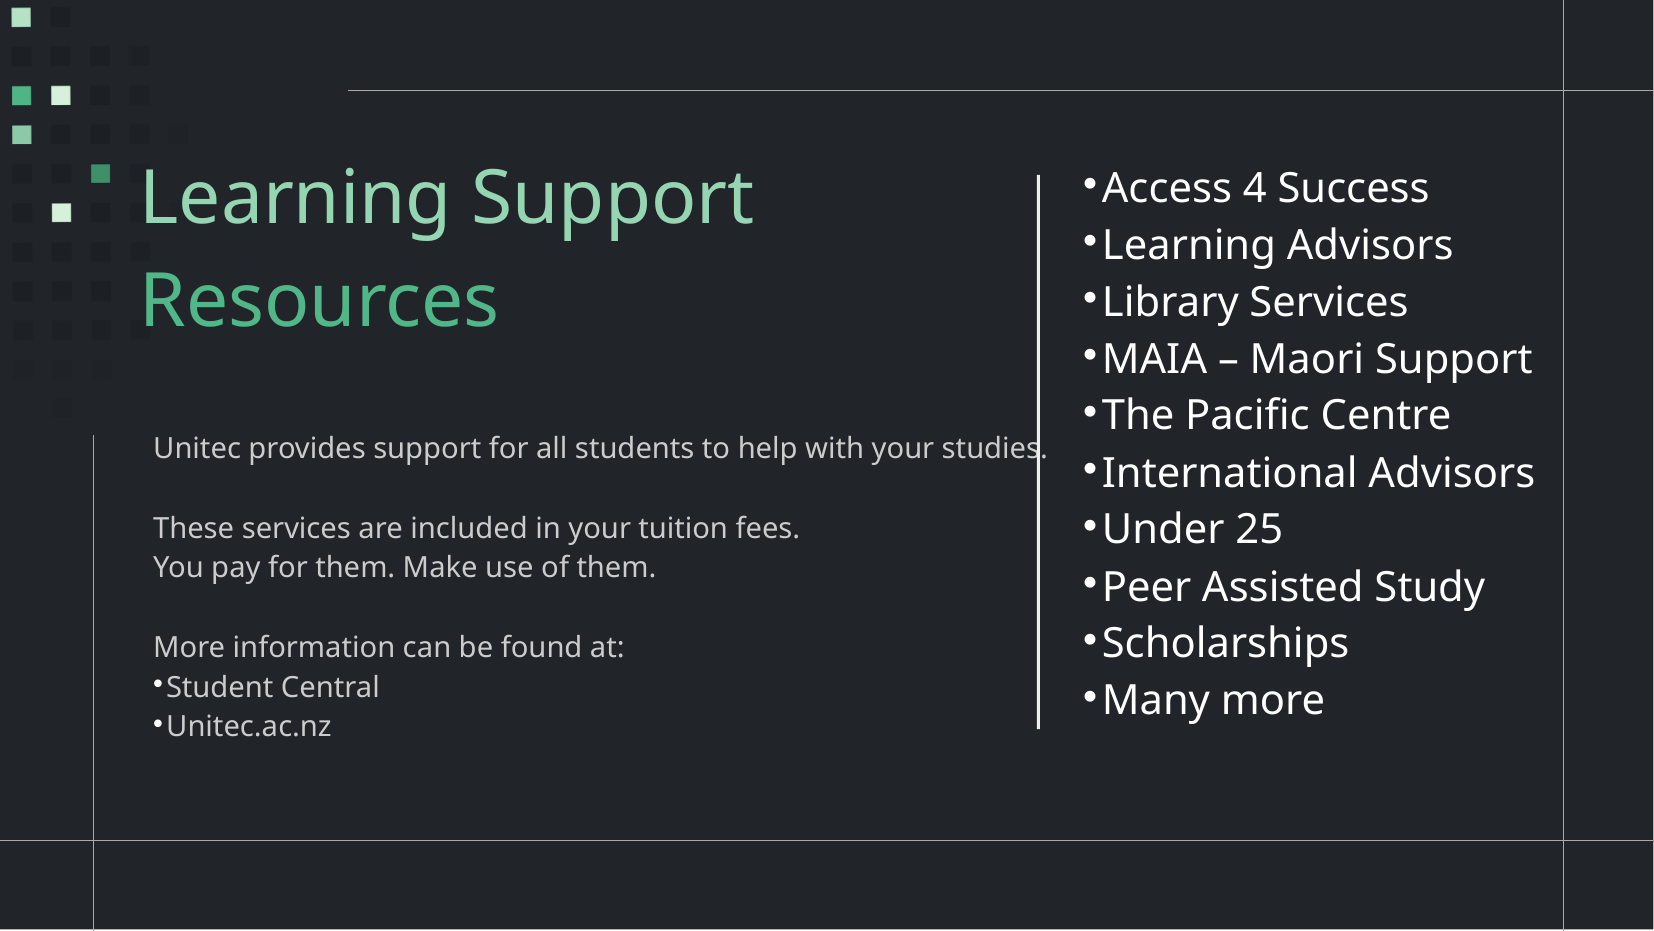

Learning Support
Resources
Access 4 Success
Learning Advisors
Library Services
MAIA – Maori Support
The Pacific Centre
International Advisors
Under 25
Peer Assisted Study
Scholarships
Many more
Unitec provides support for all students to help with your studies.
These services are included in your tuition fees.
You pay for them. Make use of them.
More information can be found at:
Student Central
Unitec.ac.nz